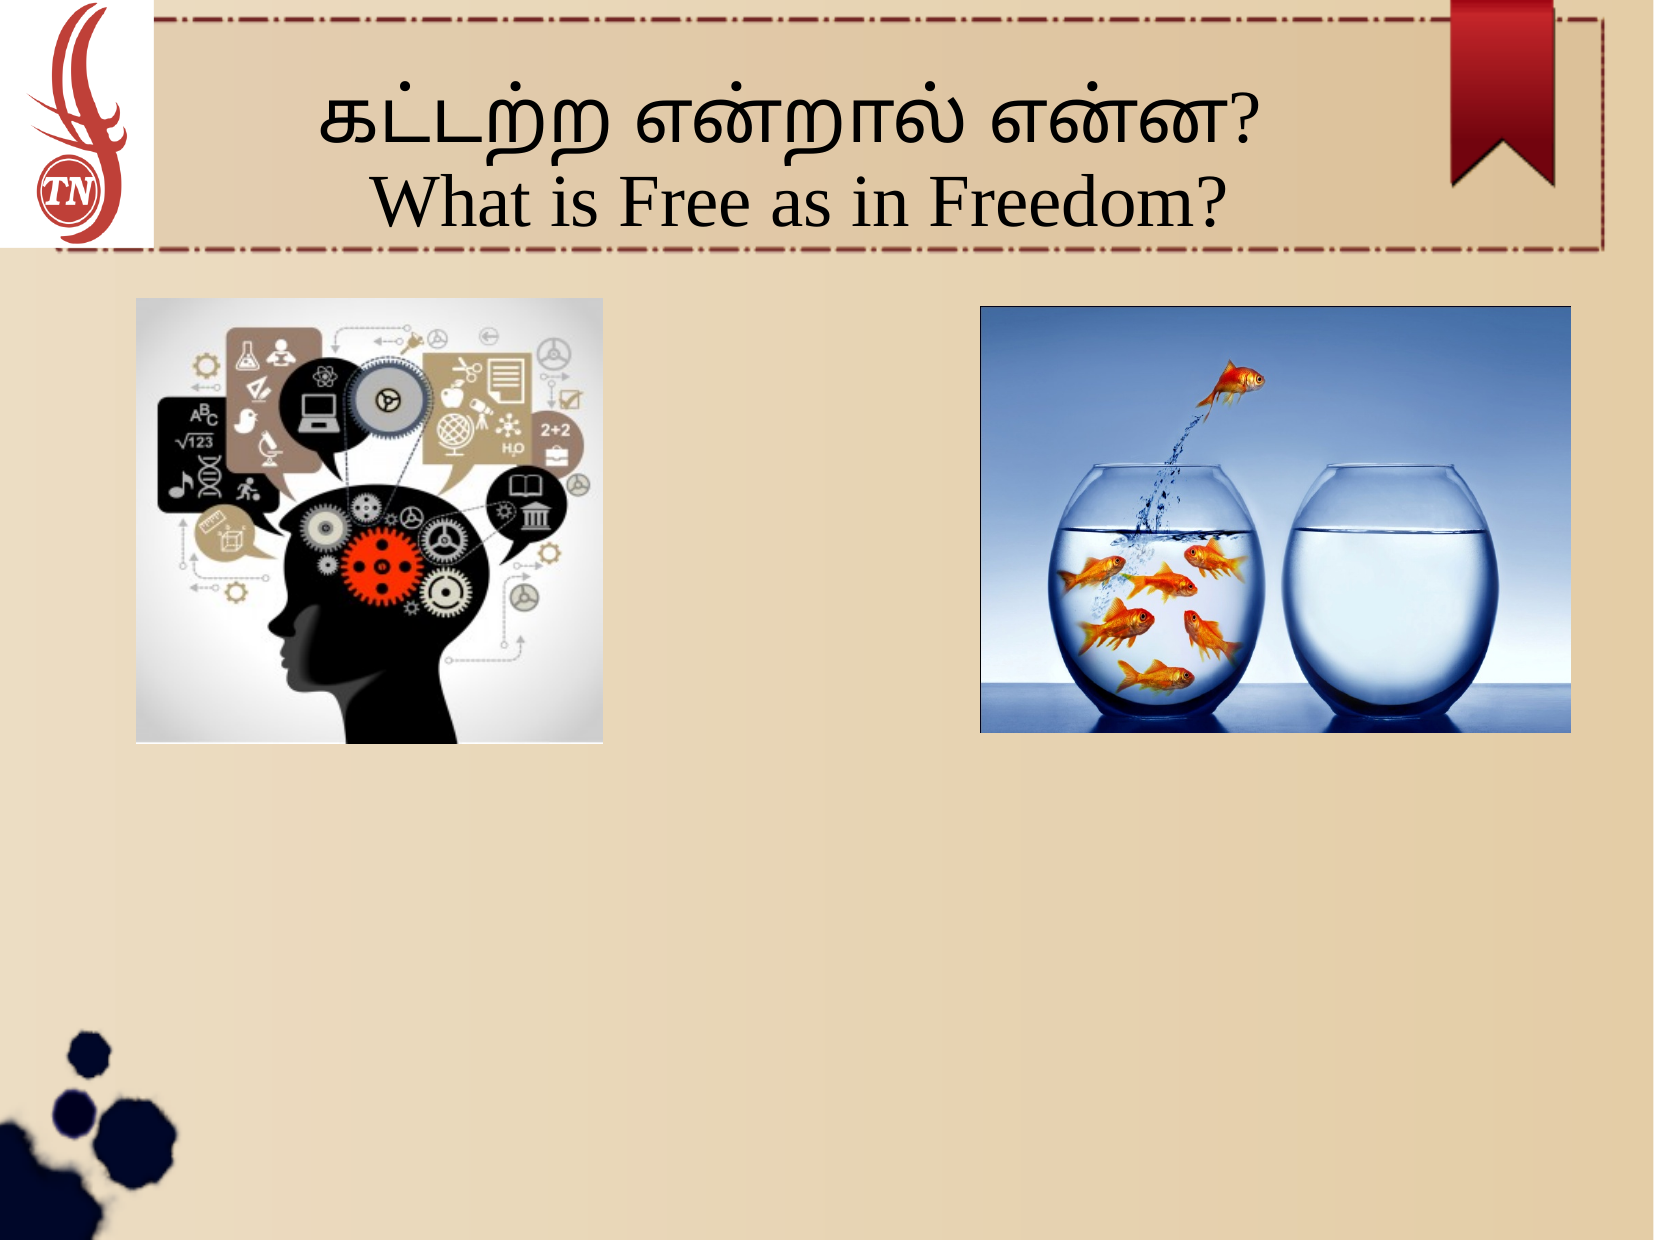

# கட்டற்ற என்றால் என்ன? What is Free as in Freedom?